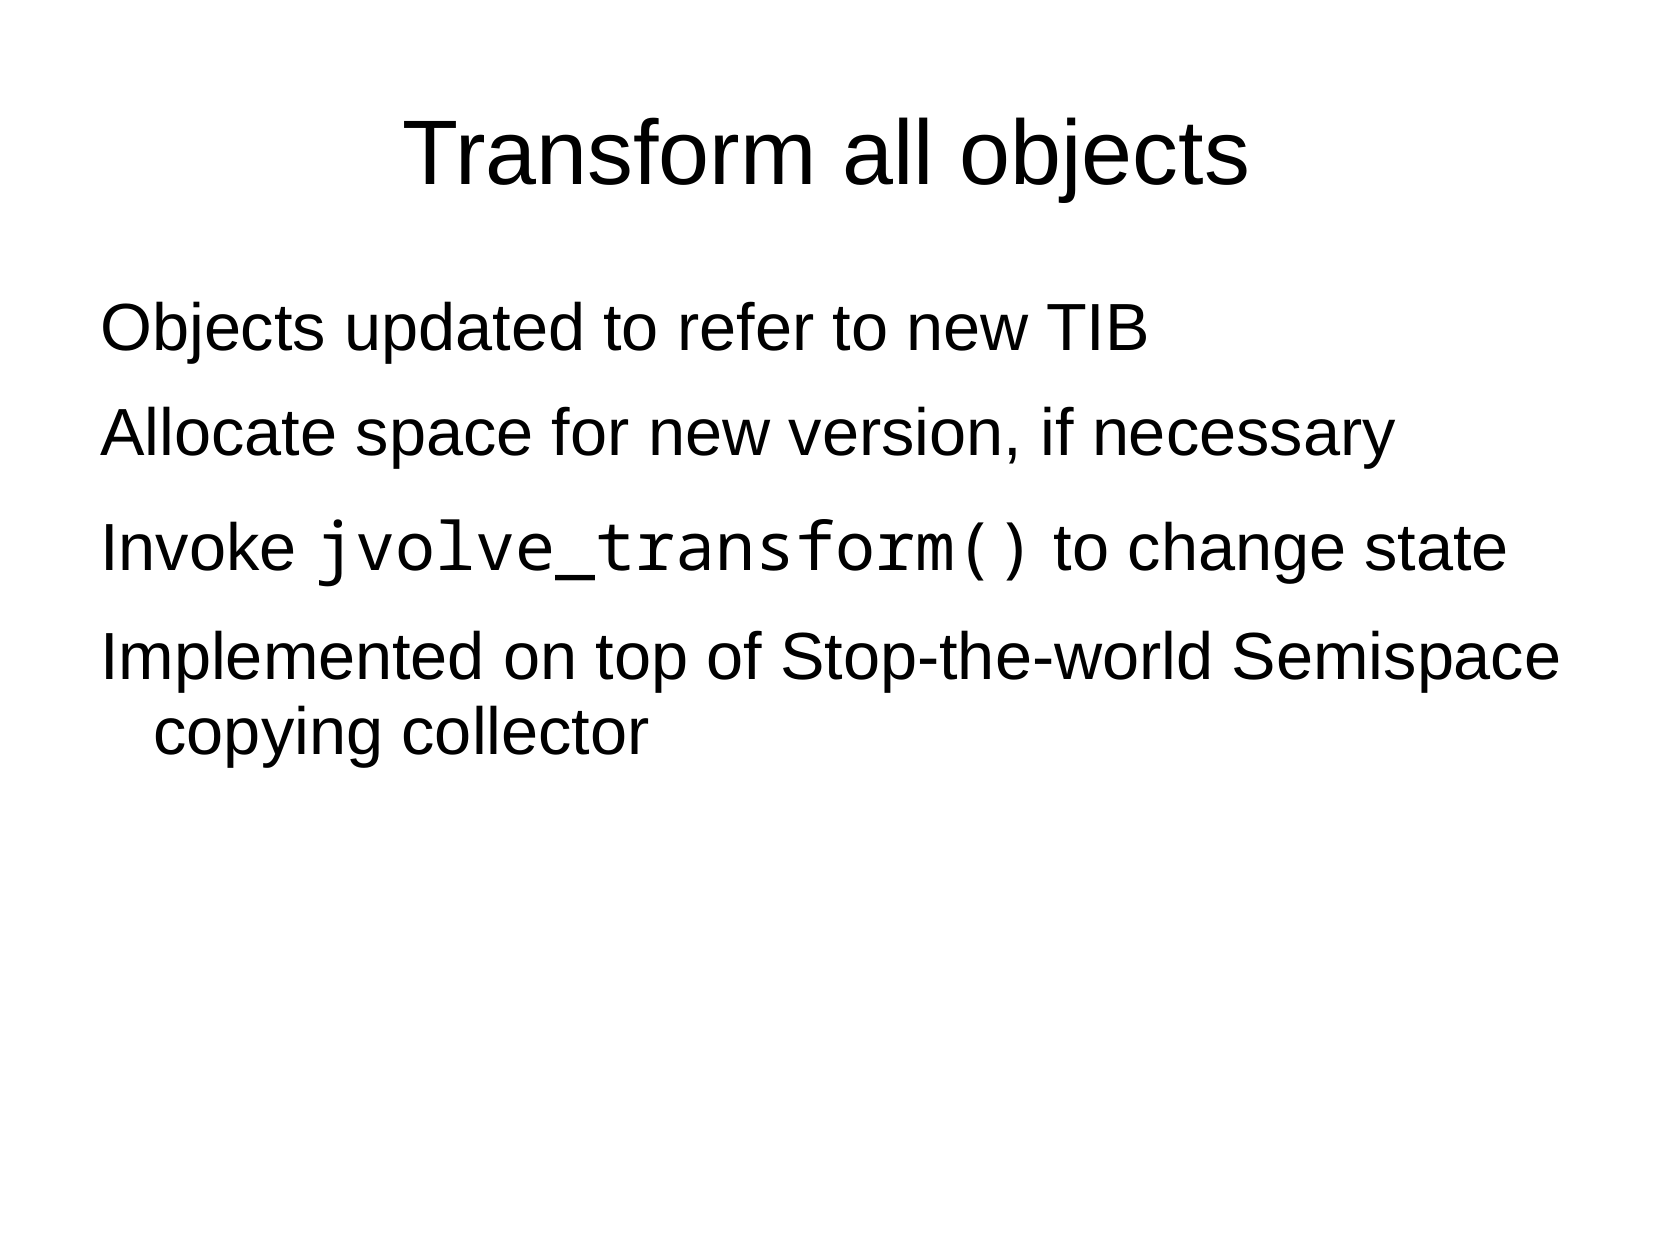

# Transform all objects
Objects updated to refer to new TIB
Allocate space for new version, if necessary
Invoke jvolve_transform() to change state
Implemented on top of Stop-the-world Semispace copying collector